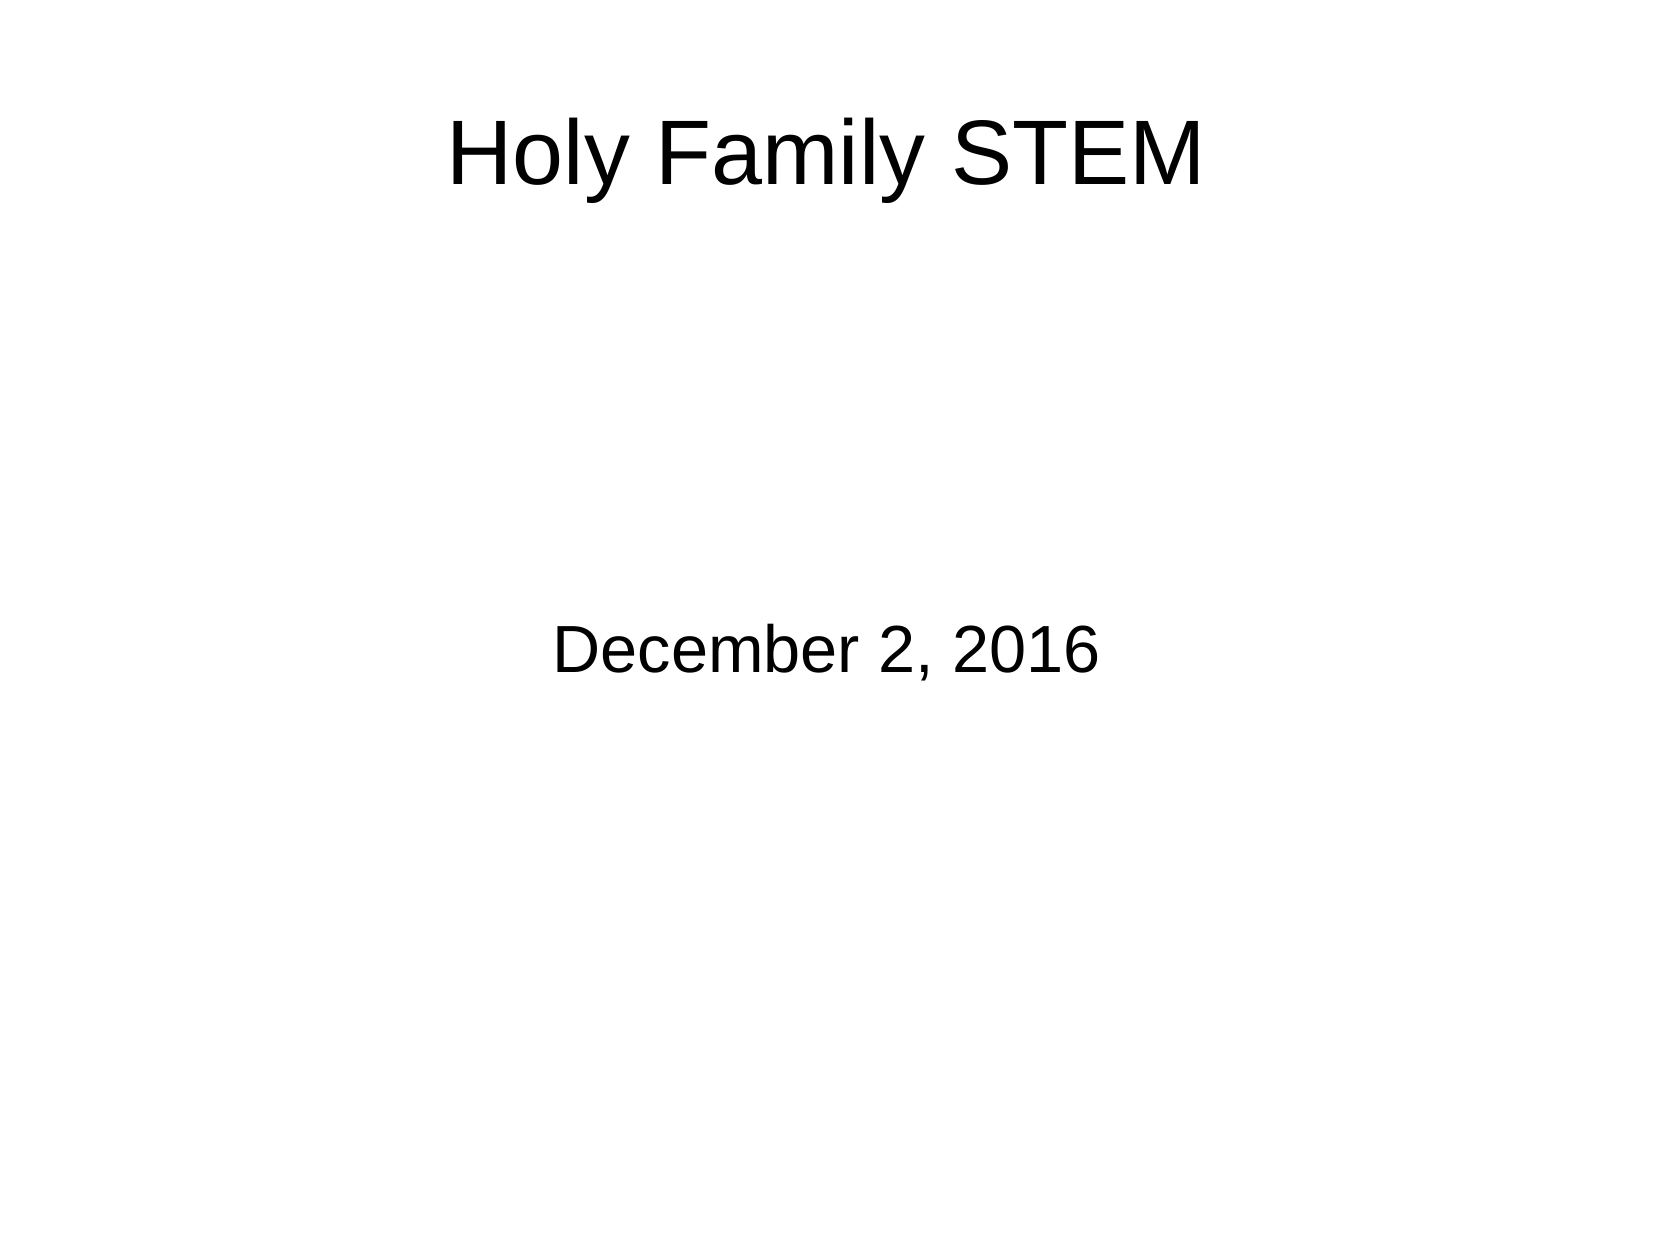

# Holy Family STEM
December 2, 2016